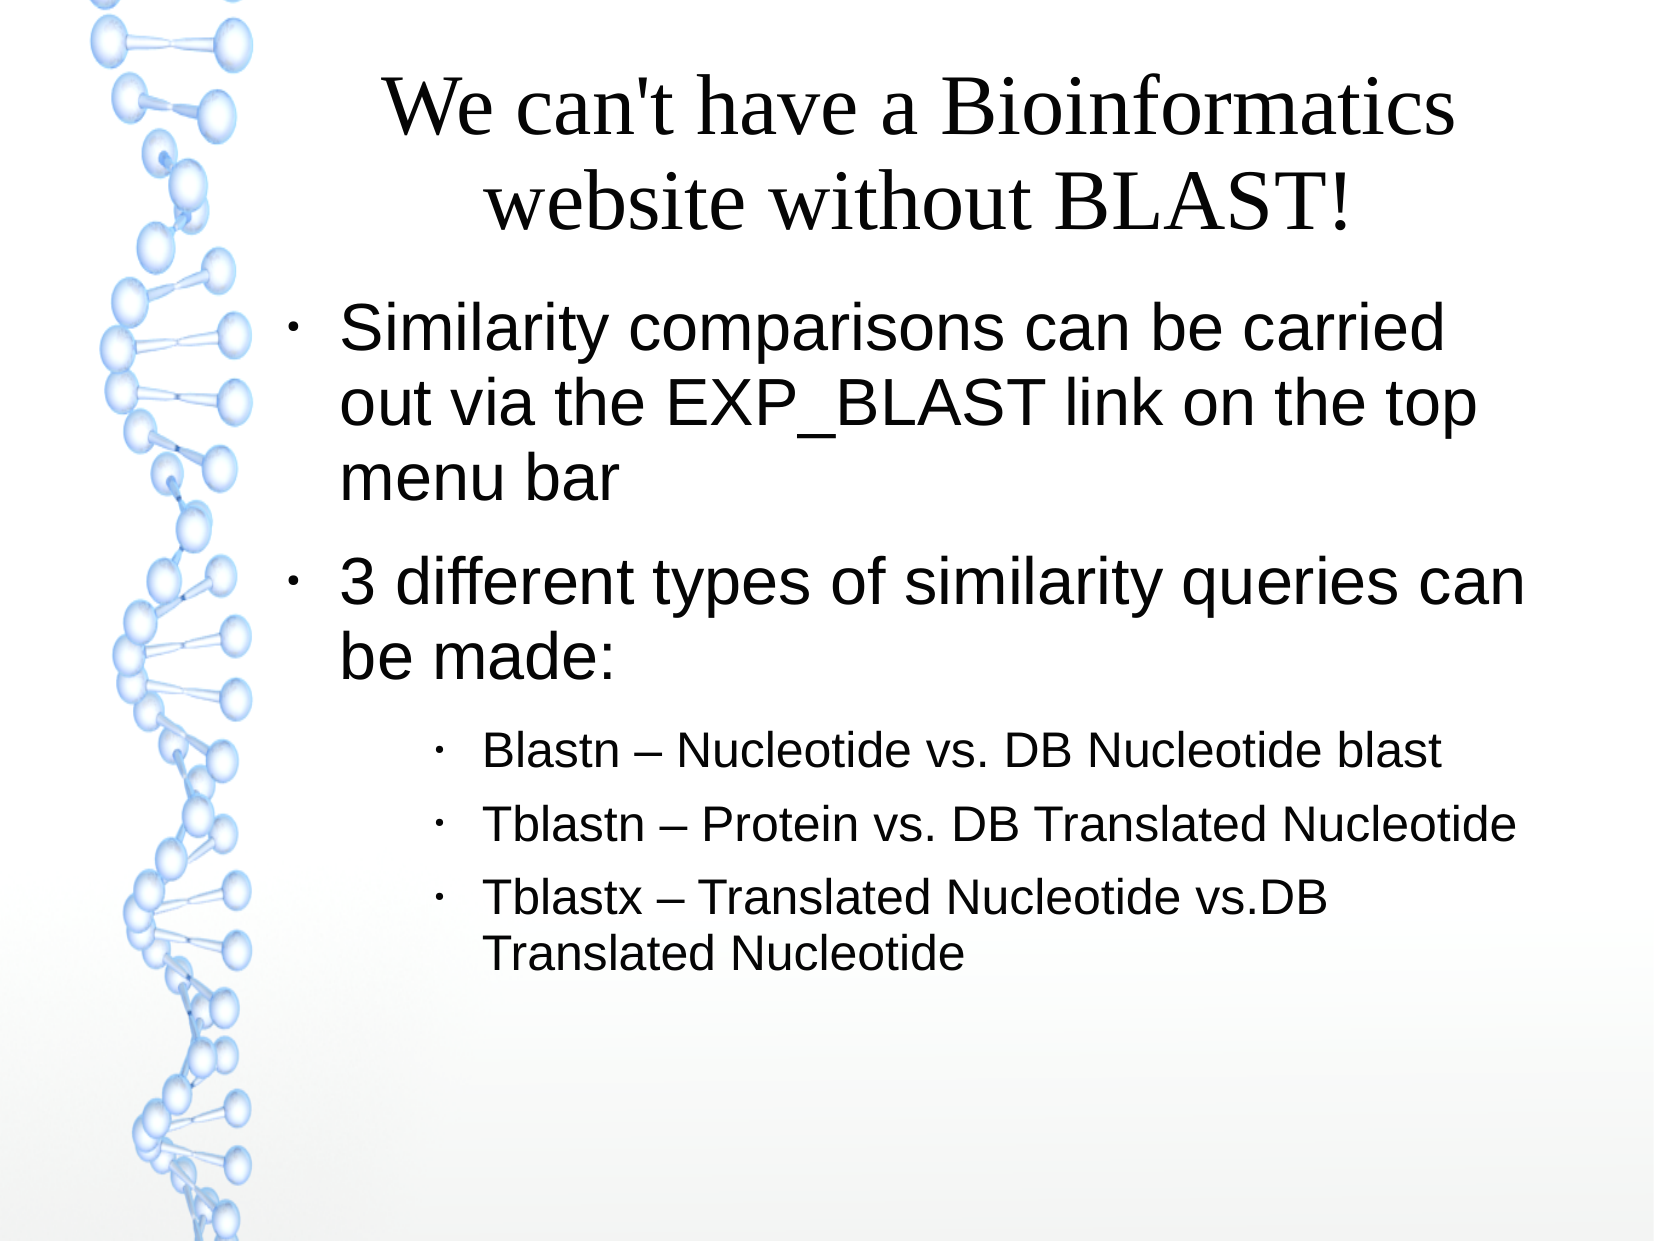

# We can't have a Bioinformatics website without BLAST!
Similarity comparisons can be carried out via the EXP_BLAST link on the top menu bar
3 different types of similarity queries can be made:
Blastn – Nucleotide vs. DB Nucleotide blast
Tblastn – Protein vs. DB Translated Nucleotide
Tblastx – Translated Nucleotide vs.DB Translated Nucleotide